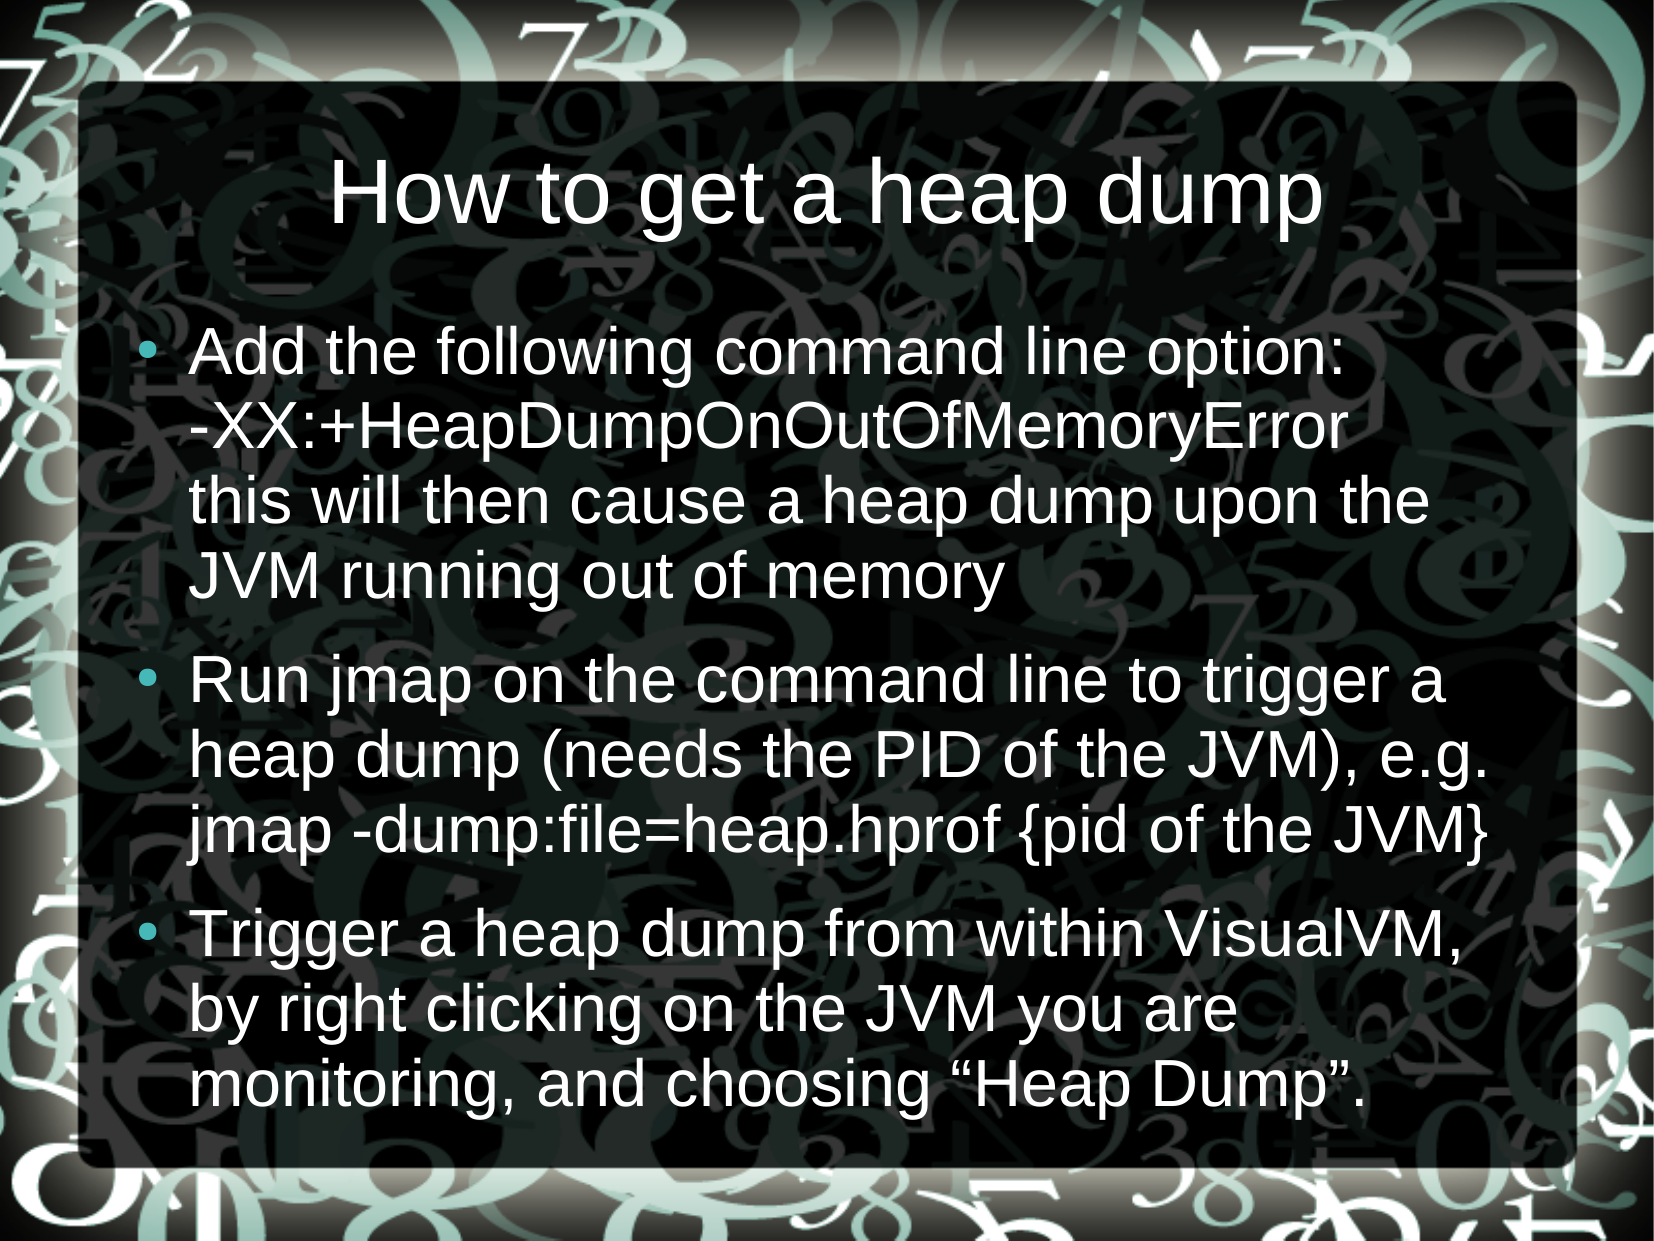

# How to get a heap dump
Add the following command line option:
-XX:+HeapDumpOnOutOfMemoryError
this will then cause a heap dump upon the JVM running out of memory
Run jmap on the command line to trigger a heap dump (needs the PID of the JVM), e.g.
jmap -dump:file=heap.hprof {pid of the JVM}
Trigger a heap dump from within VisualVM, by right clicking on the JVM you are monitoring, and choosing “Heap Dump”.